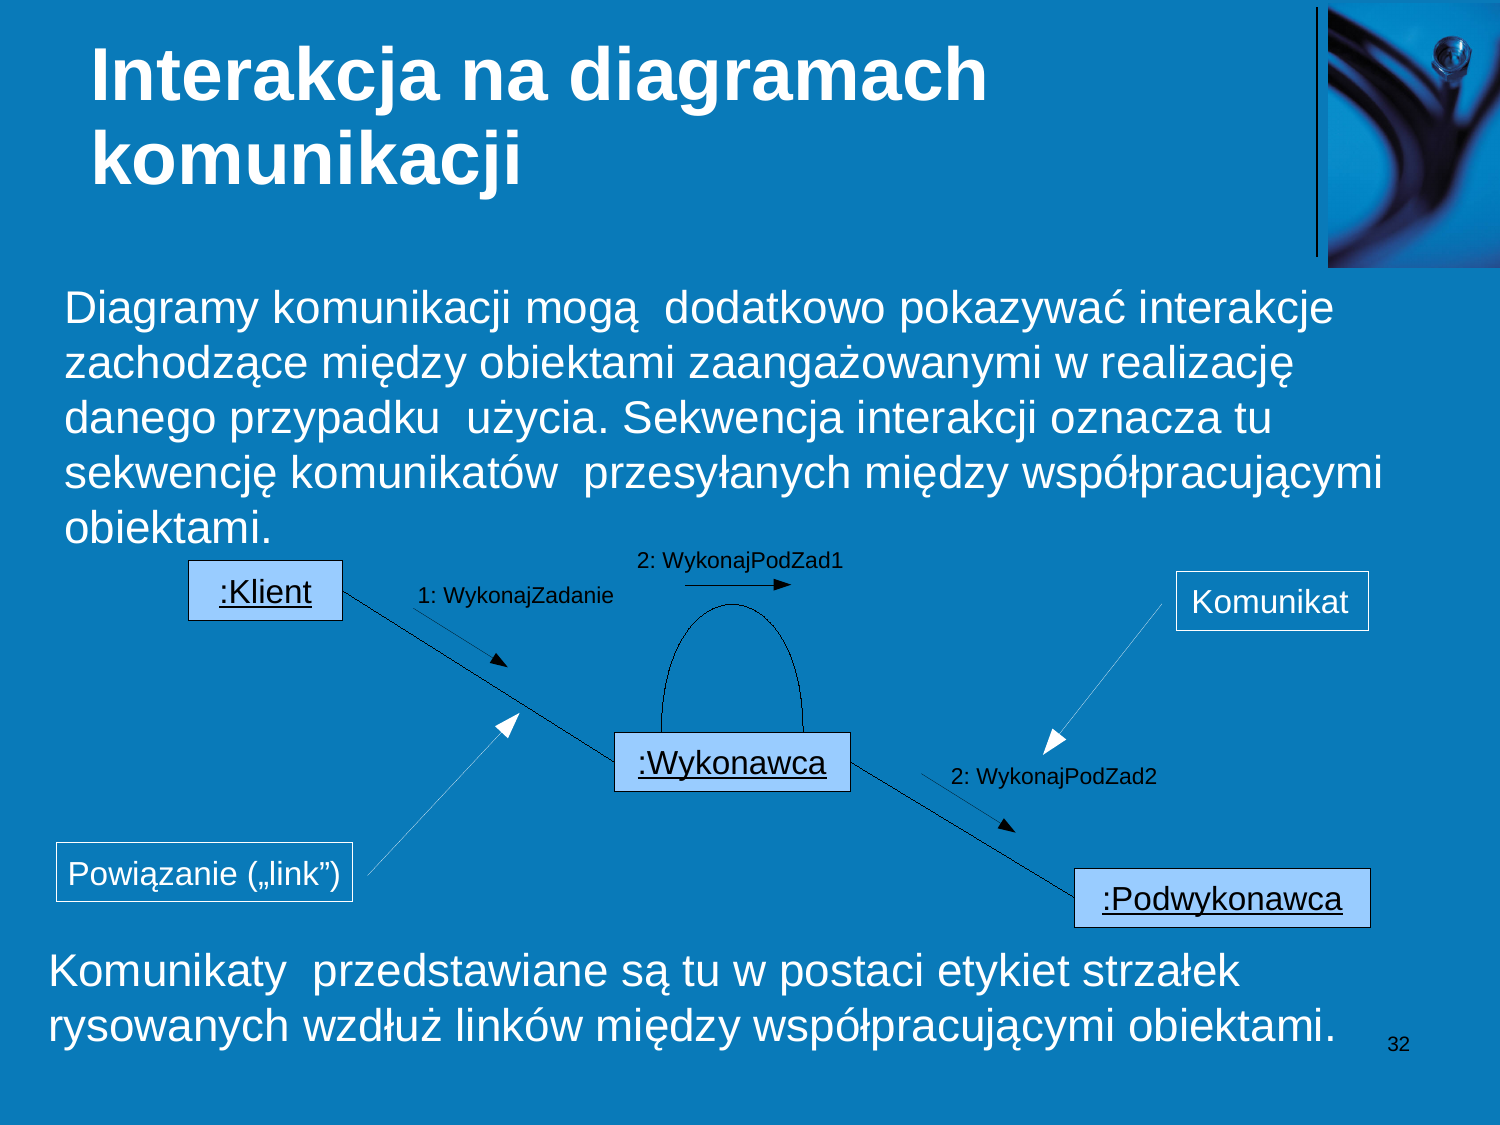

# Interakcja na diagramach komunikacji
Diagramy komunikacji mogą dodatkowo pokazywać interakcje zachodzące między obiektami zaangażowanymi w realizację danego przypadku użycia. Sekwencja interakcji oznacza tu sekwencję komunikatów przesyłanych między współpracującymi obiektami.
2: WykonajPodZad1
:Klient
:Wykonawca
:Podwykonawca
1: WykonajZadanie
2: WykonajPodZad2
Komunikat
Powiązanie („link”)
Komunikaty przedstawiane są tu w postaci etykiet strzałek rysowanych wzdłuż linków między współpracującymi obiektami.
32